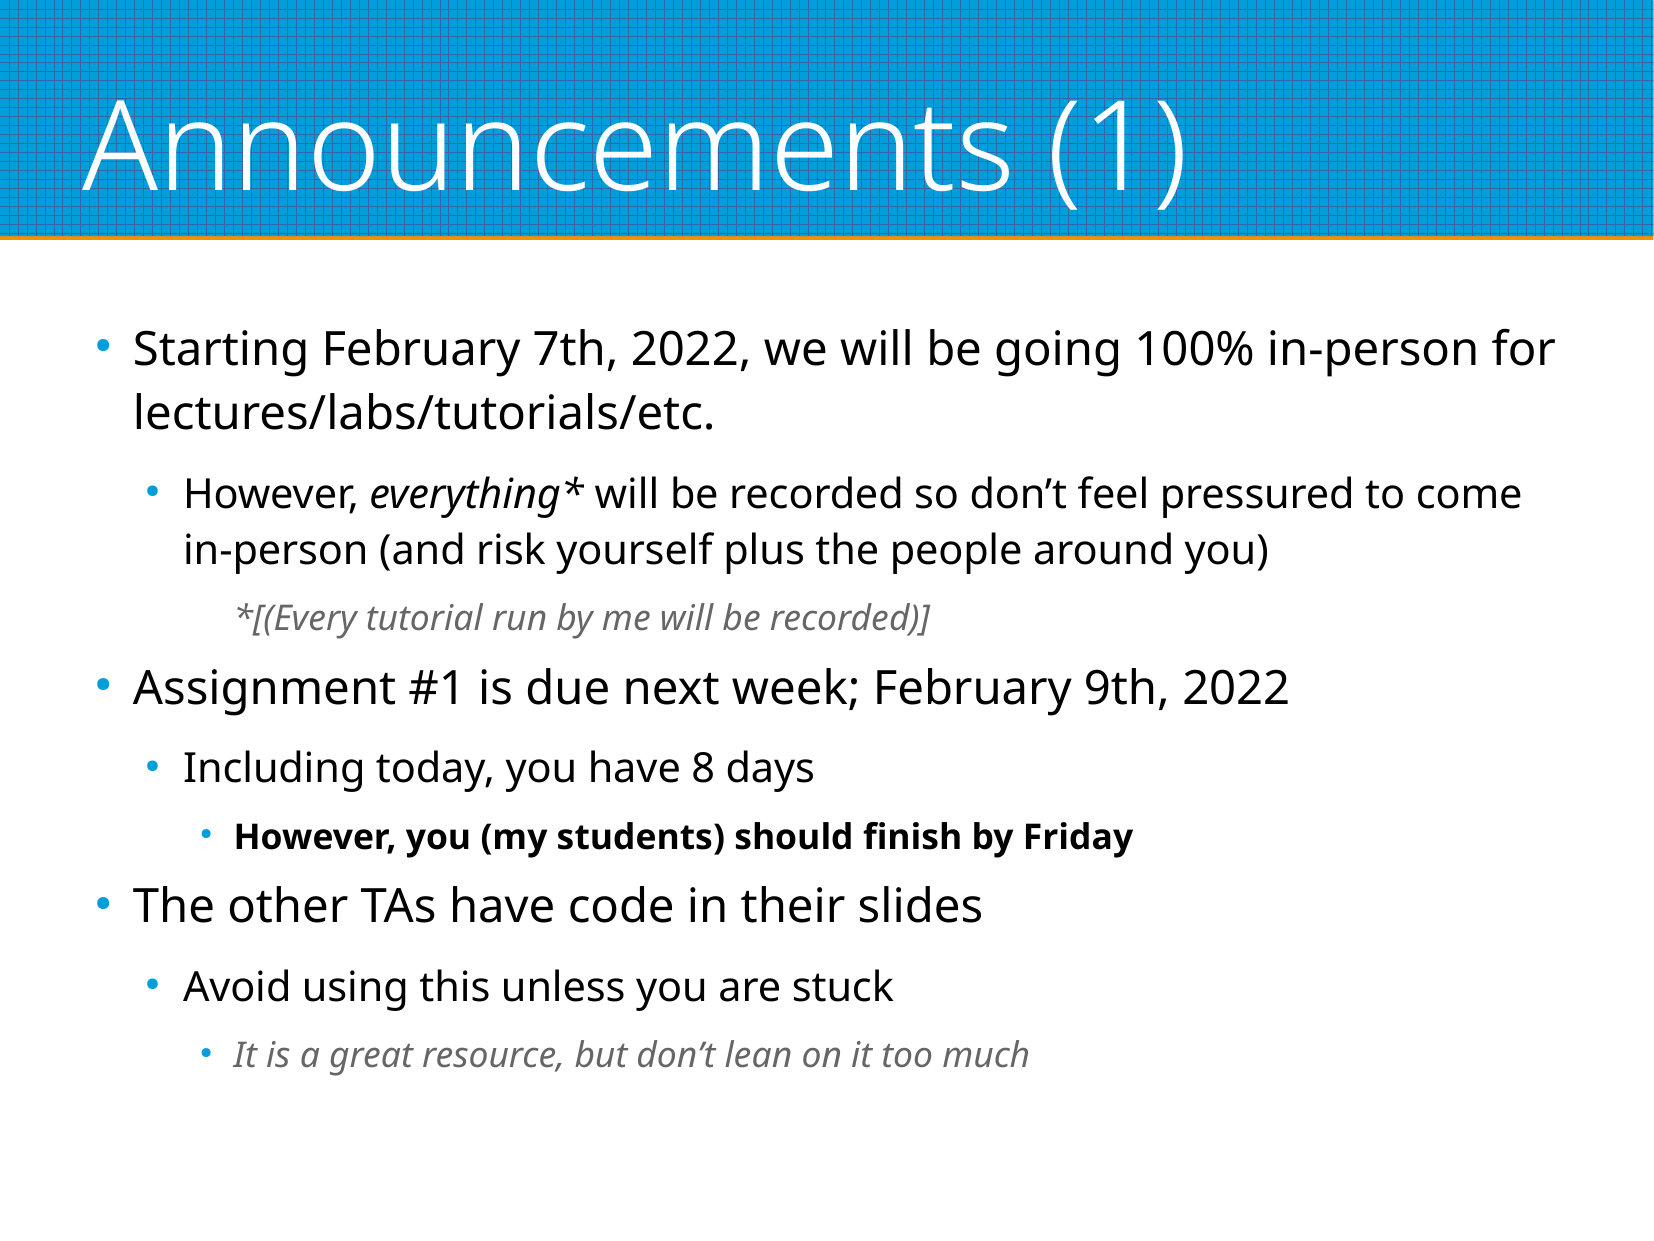

# Announcements (1)
Starting February 7th, 2022, we will be going 100% in-person for lectures/labs/tutorials/etc.
However, everything* will be recorded so don’t feel pressured to come in-person (and risk yourself plus the people around you)
*[(Every tutorial run by me will be recorded)]
Assignment #1 is due next week; February 9th, 2022
Including today, you have 8 days
However, you (my students) should finish by Friday
The other TAs have code in their slides
Avoid using this unless you are stuck
It is a great resource, but don’t lean on it too much